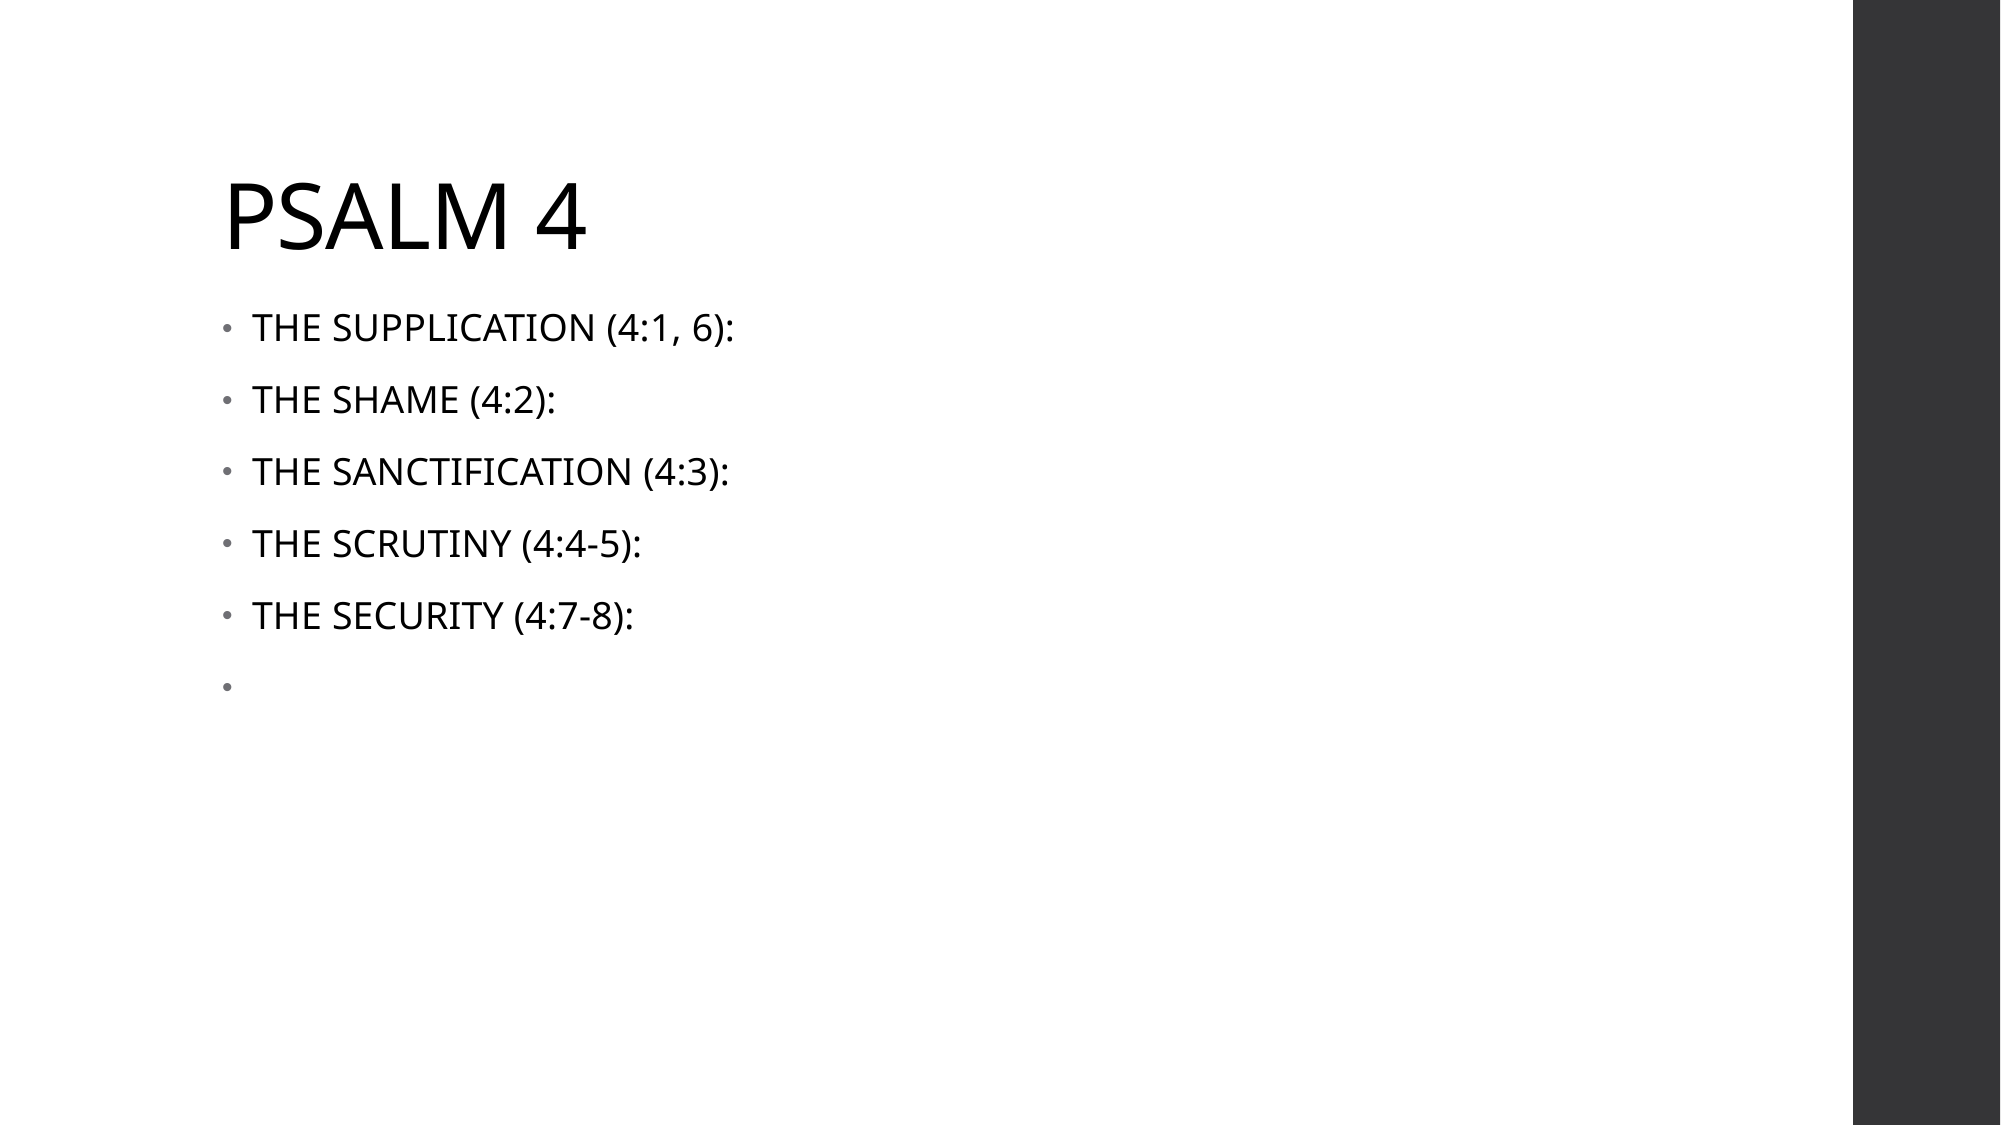

# PSALM 4
THE SUPPLICATION (4:1, 6):
THE SHAME (4:2):
THE SANCTIFICATION (4:3):
THE SCRUTINY (4:4-5):
THE SECURITY (4:7-8):